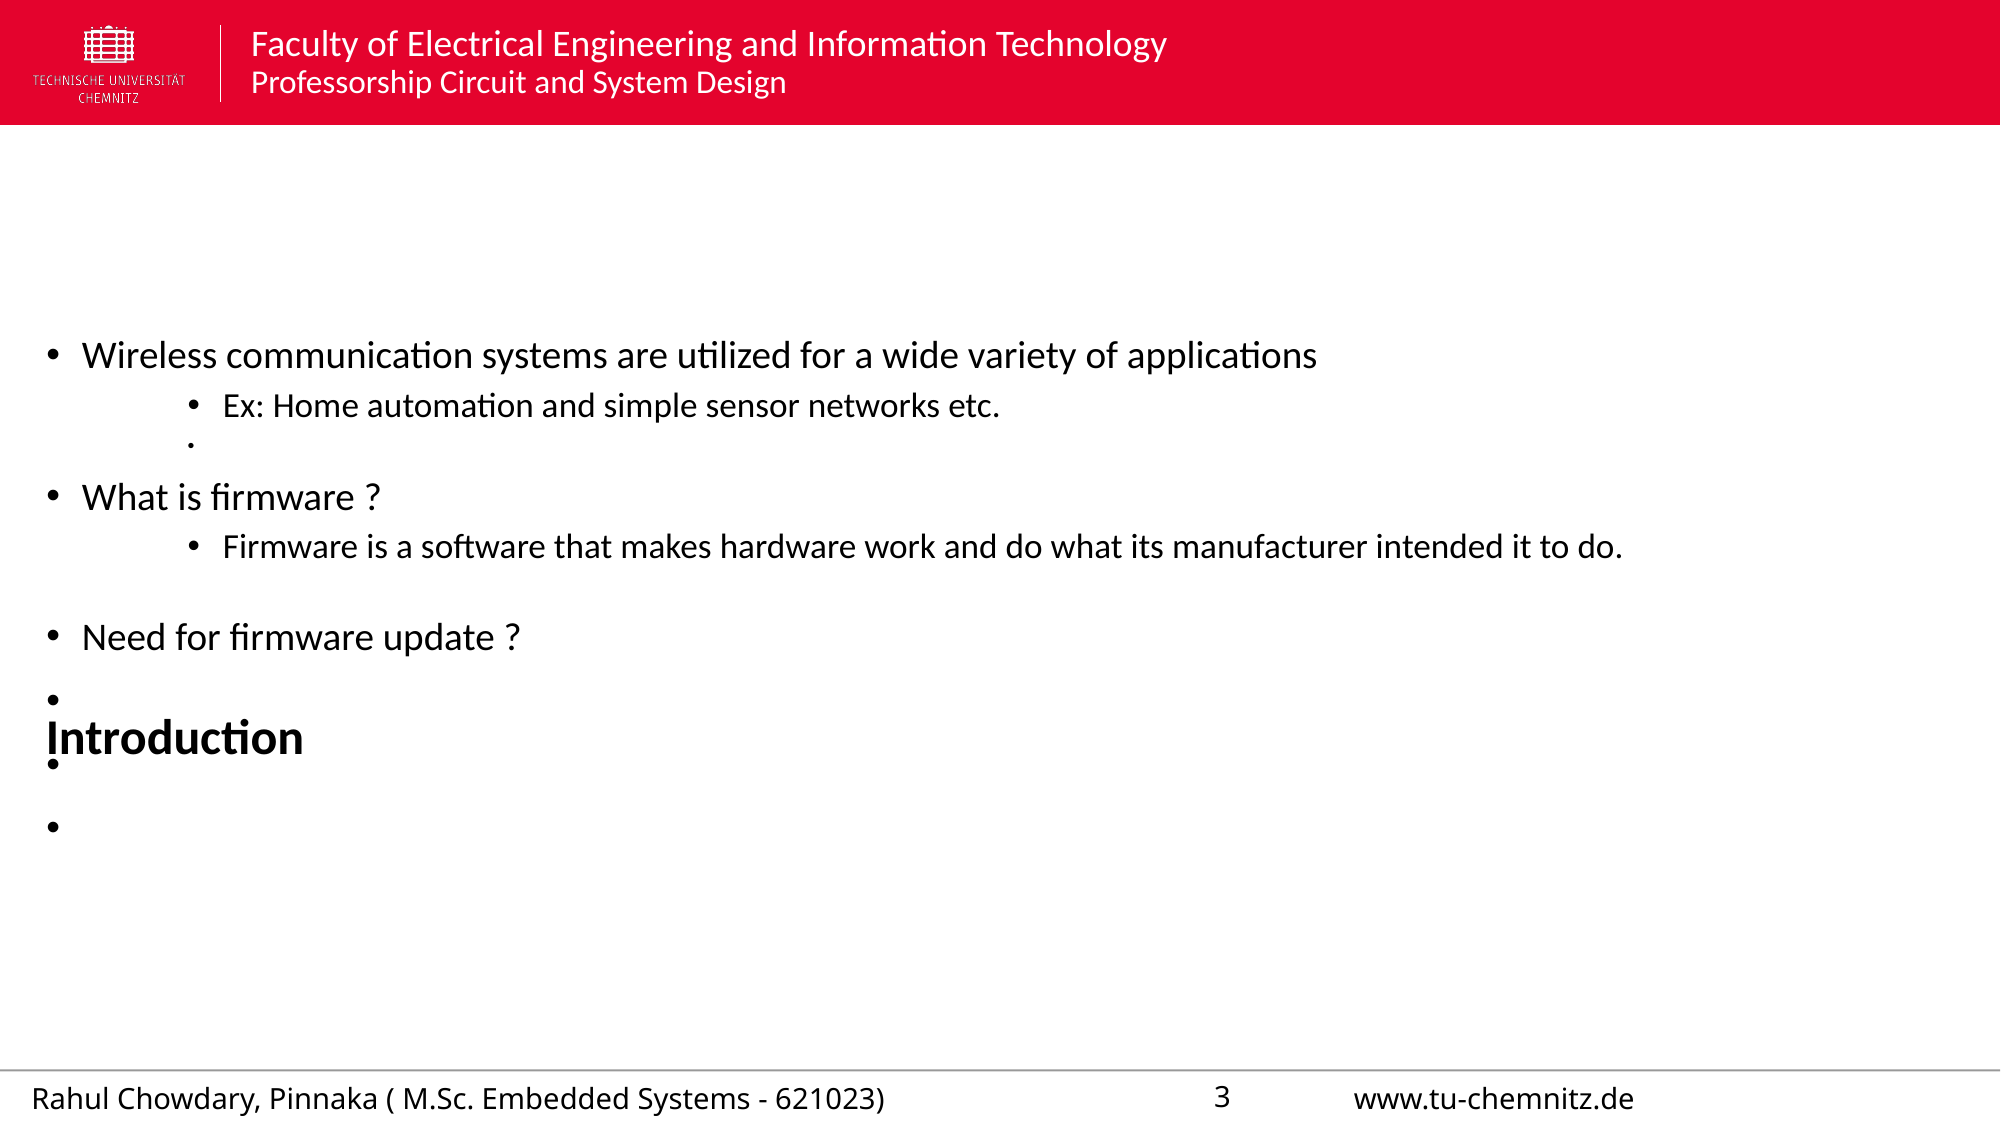

# Wireless communication systems are utilized for a wide variety of applications
Ex: Home automation and simple sensor networks etc.
What is firmware ?
Firmware is a software that makes hardware work and do what its manufacturer intended it to do.
Need for firmware update ?
 Introduction